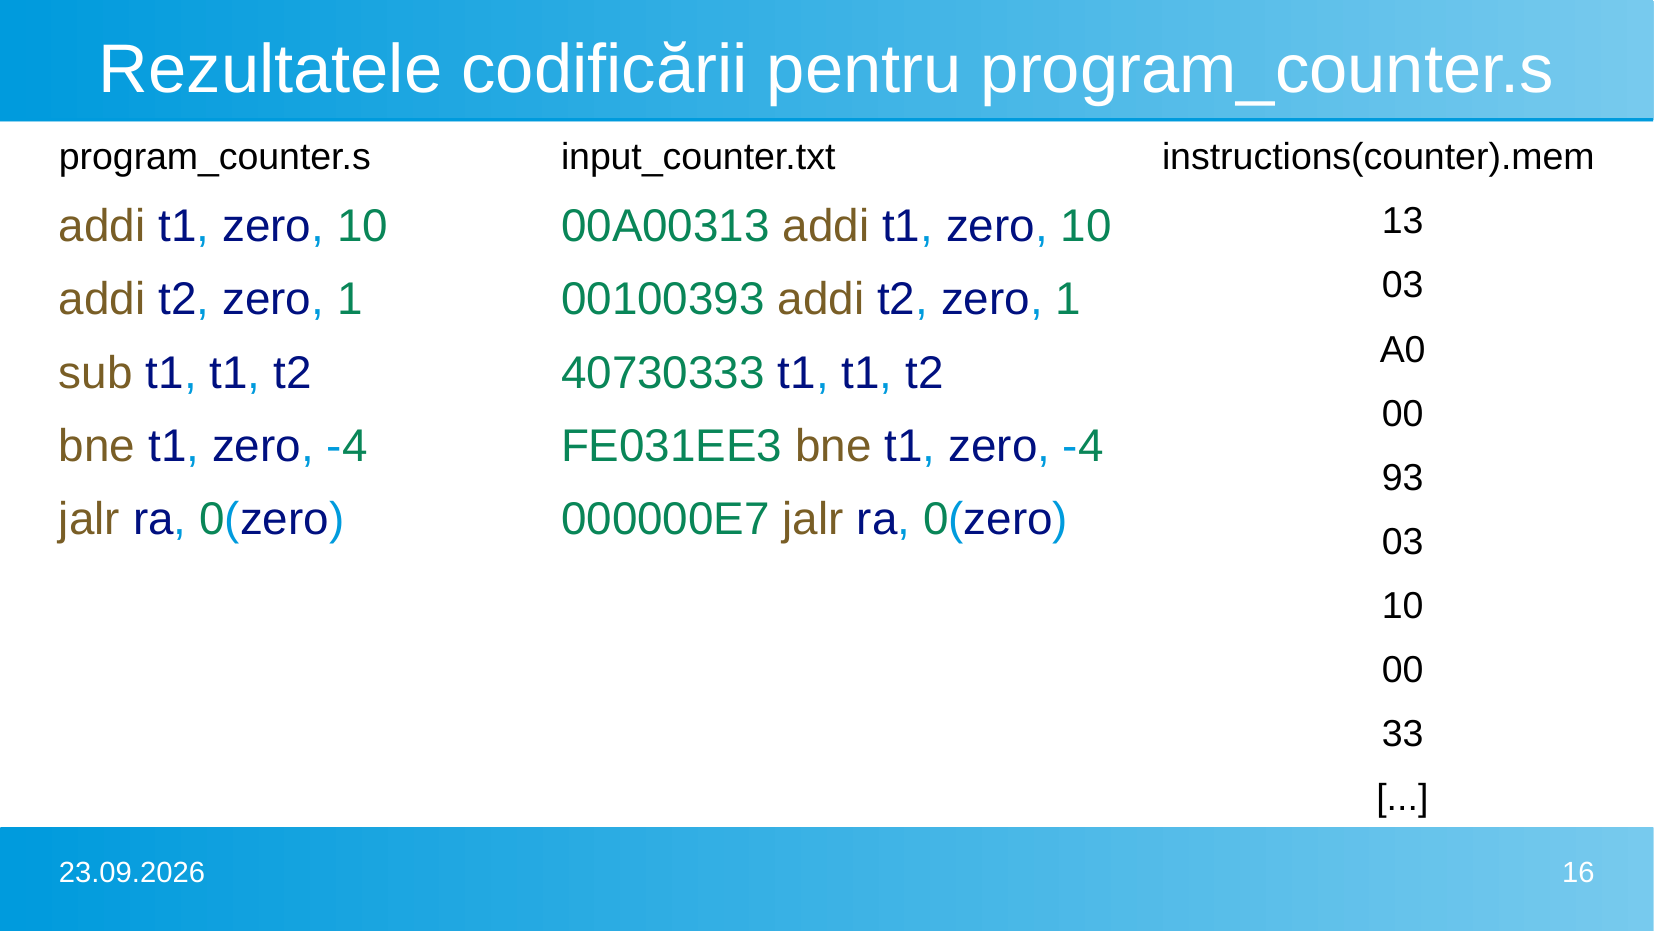

# Rezultatele codificării pentru program_counter.s
program_counter.s
addi t1, zero, 10
addi t2, zero, 1
sub t1, t1, t2
bne t1, zero, -4
jalr ra, 0(zero)
input_counter.txt
00A00313 addi t1, zero, 10
00100393 addi t2, zero, 1
40730333 t1, t1, t2
FE031EE3 bne t1, zero, -4
000000E7 jalr ra, 0(zero)
 instructions(counter).mem
13
03
A0
00
93
03
10
00
33
[...]
16